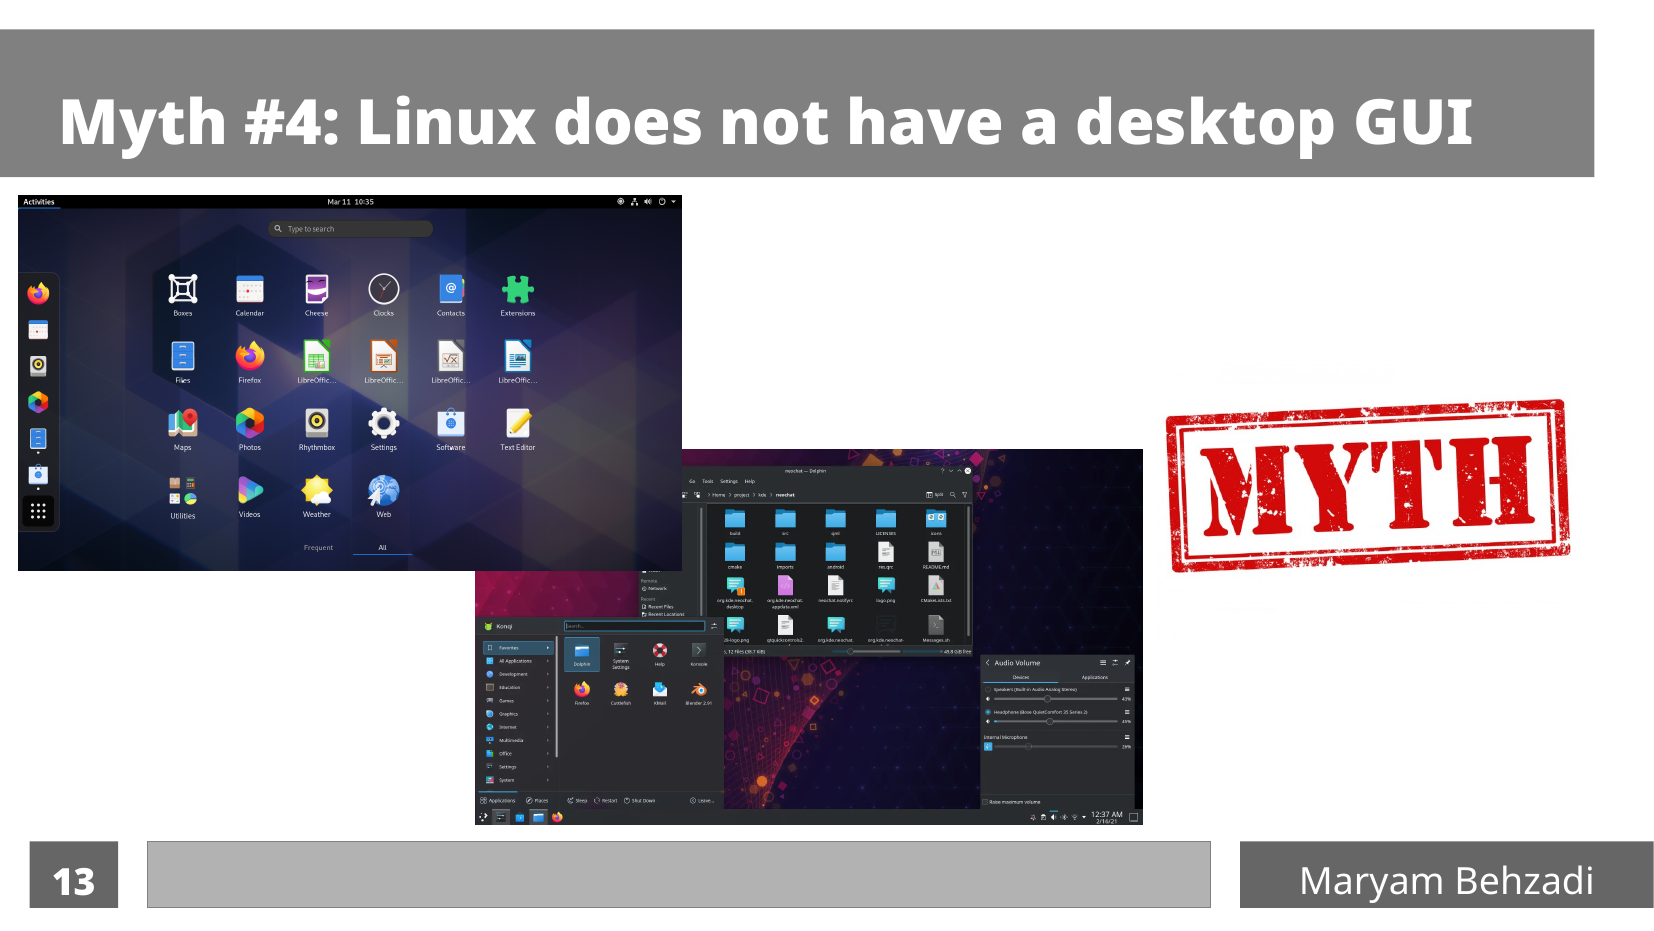

# Myth #4: Linux does not have a desktop GUI
13